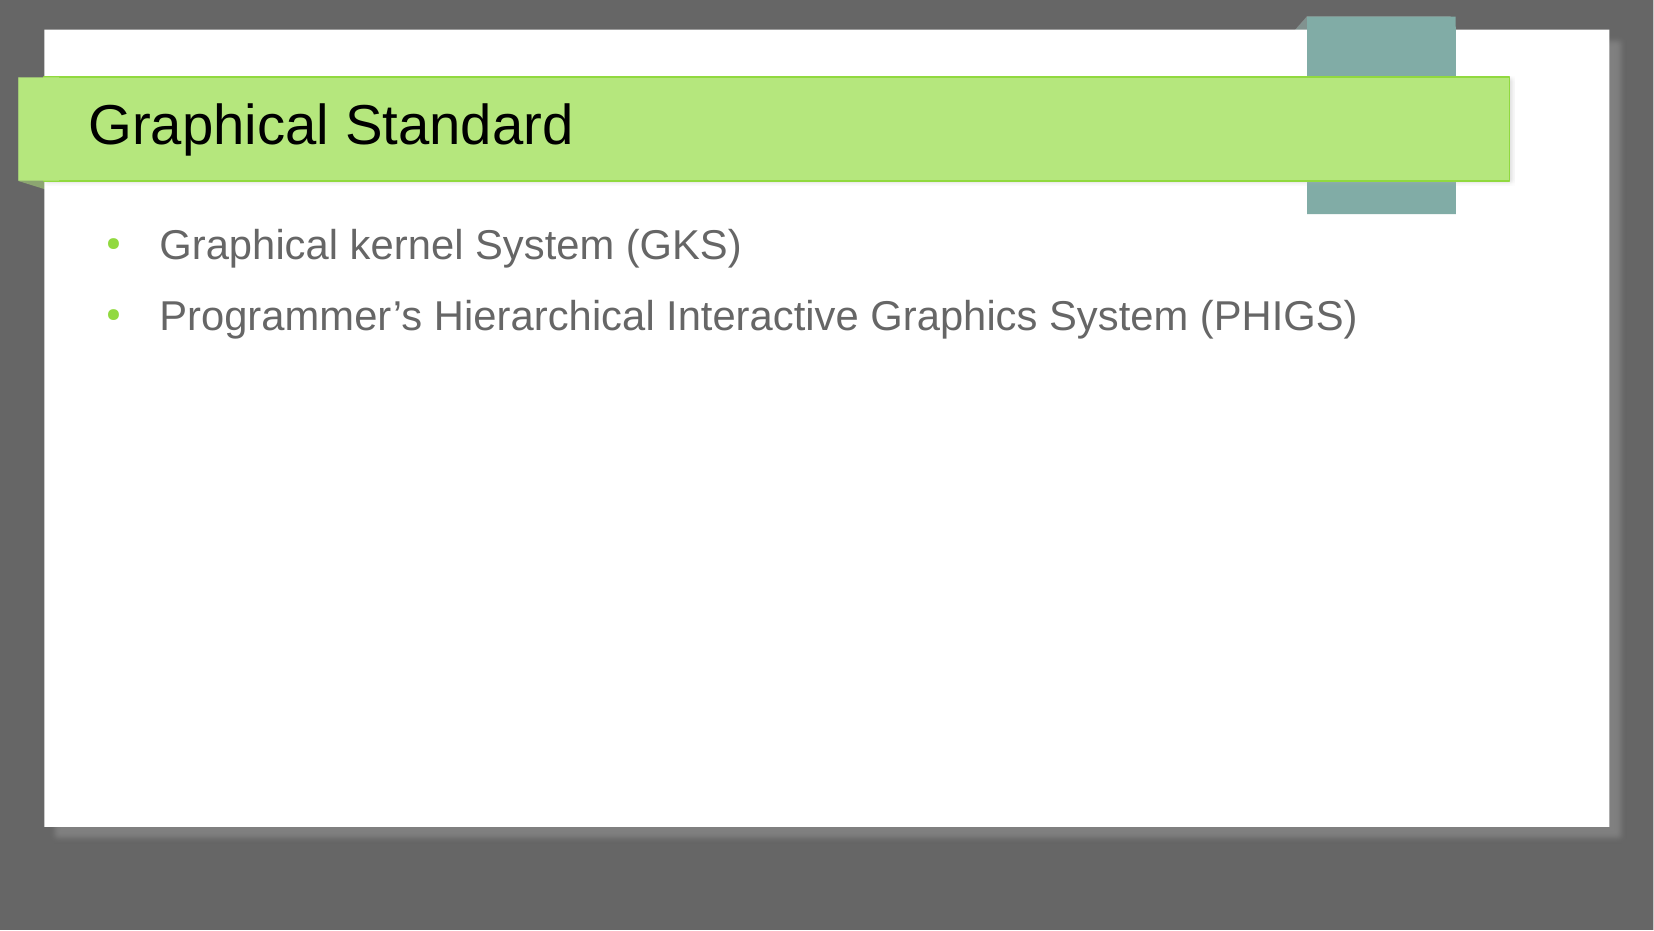

# Graphical Standard
Graphical kernel System (GKS)
Programmer’s Hierarchical Interactive Graphics System (PHIGS)